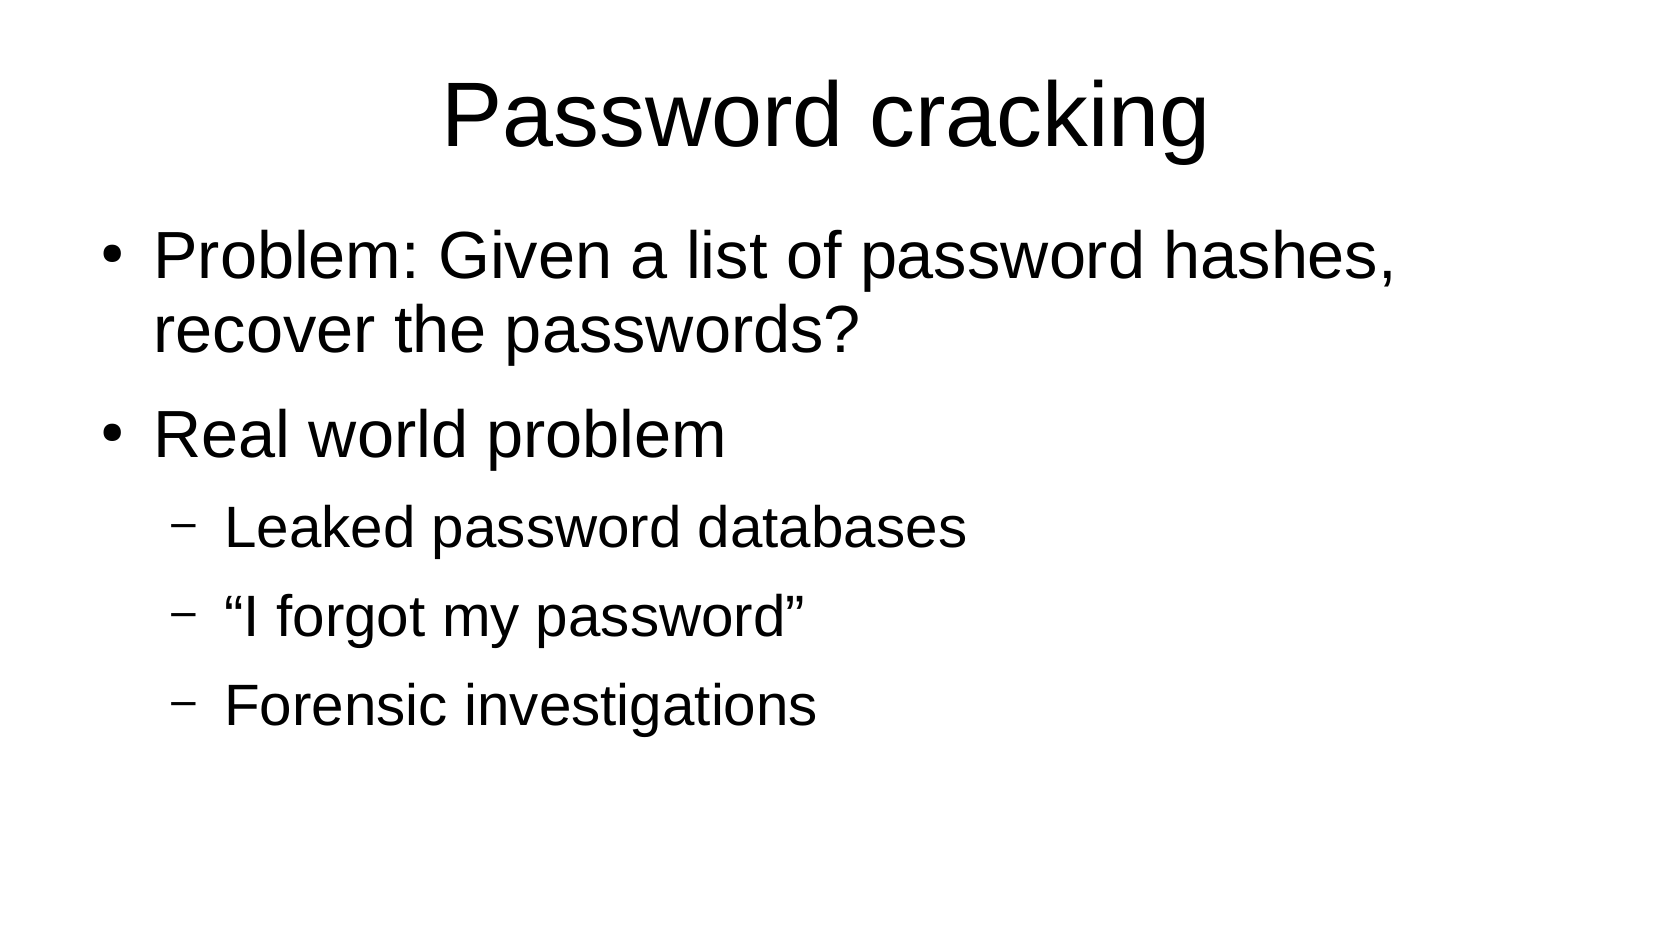

# Password cracking
Problem: Given a list of password hashes, recover the passwords?
Real world problem
Leaked password databases
“I forgot my password”
Forensic investigations